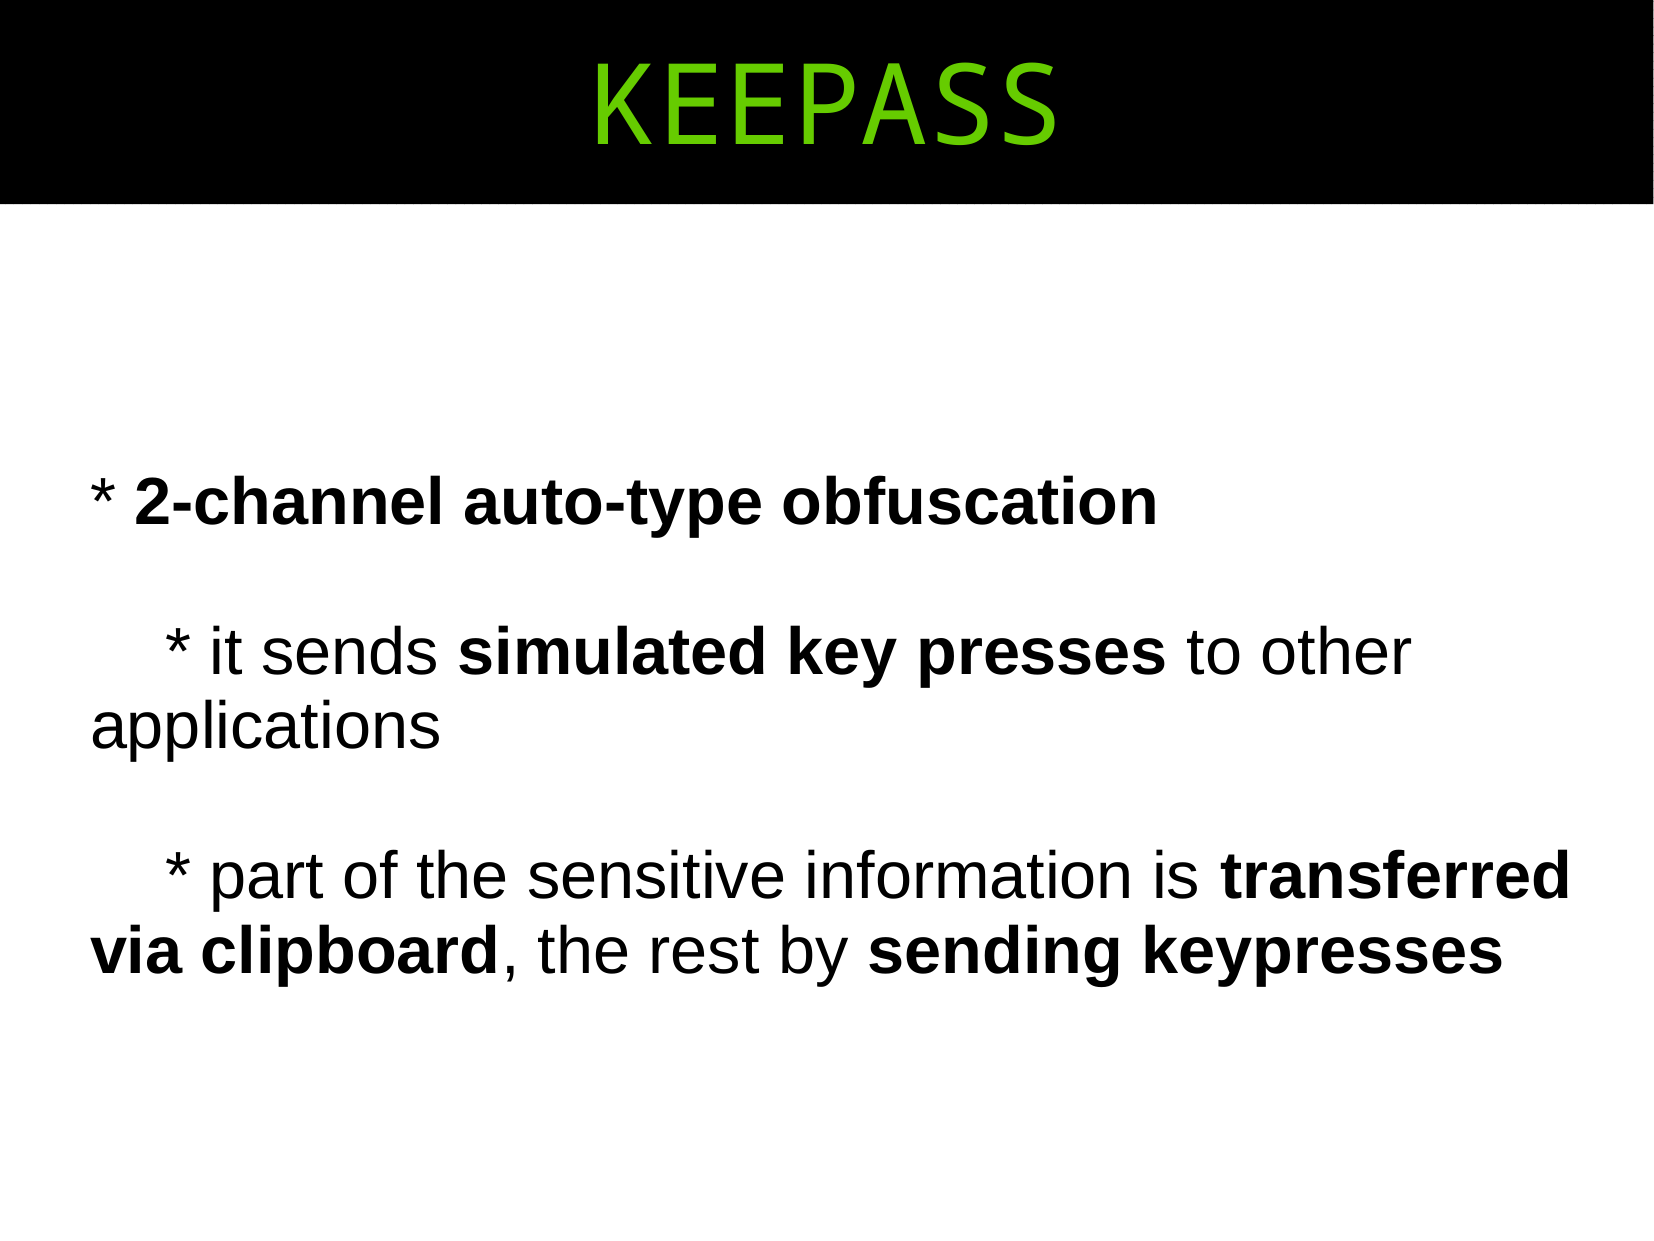

# KEEPASS
* 2-channel auto-type obfuscation
	* it sends simulated key presses to other applications
	* part of the sensitive information is transferred via clipboard, the rest by sending keypresses